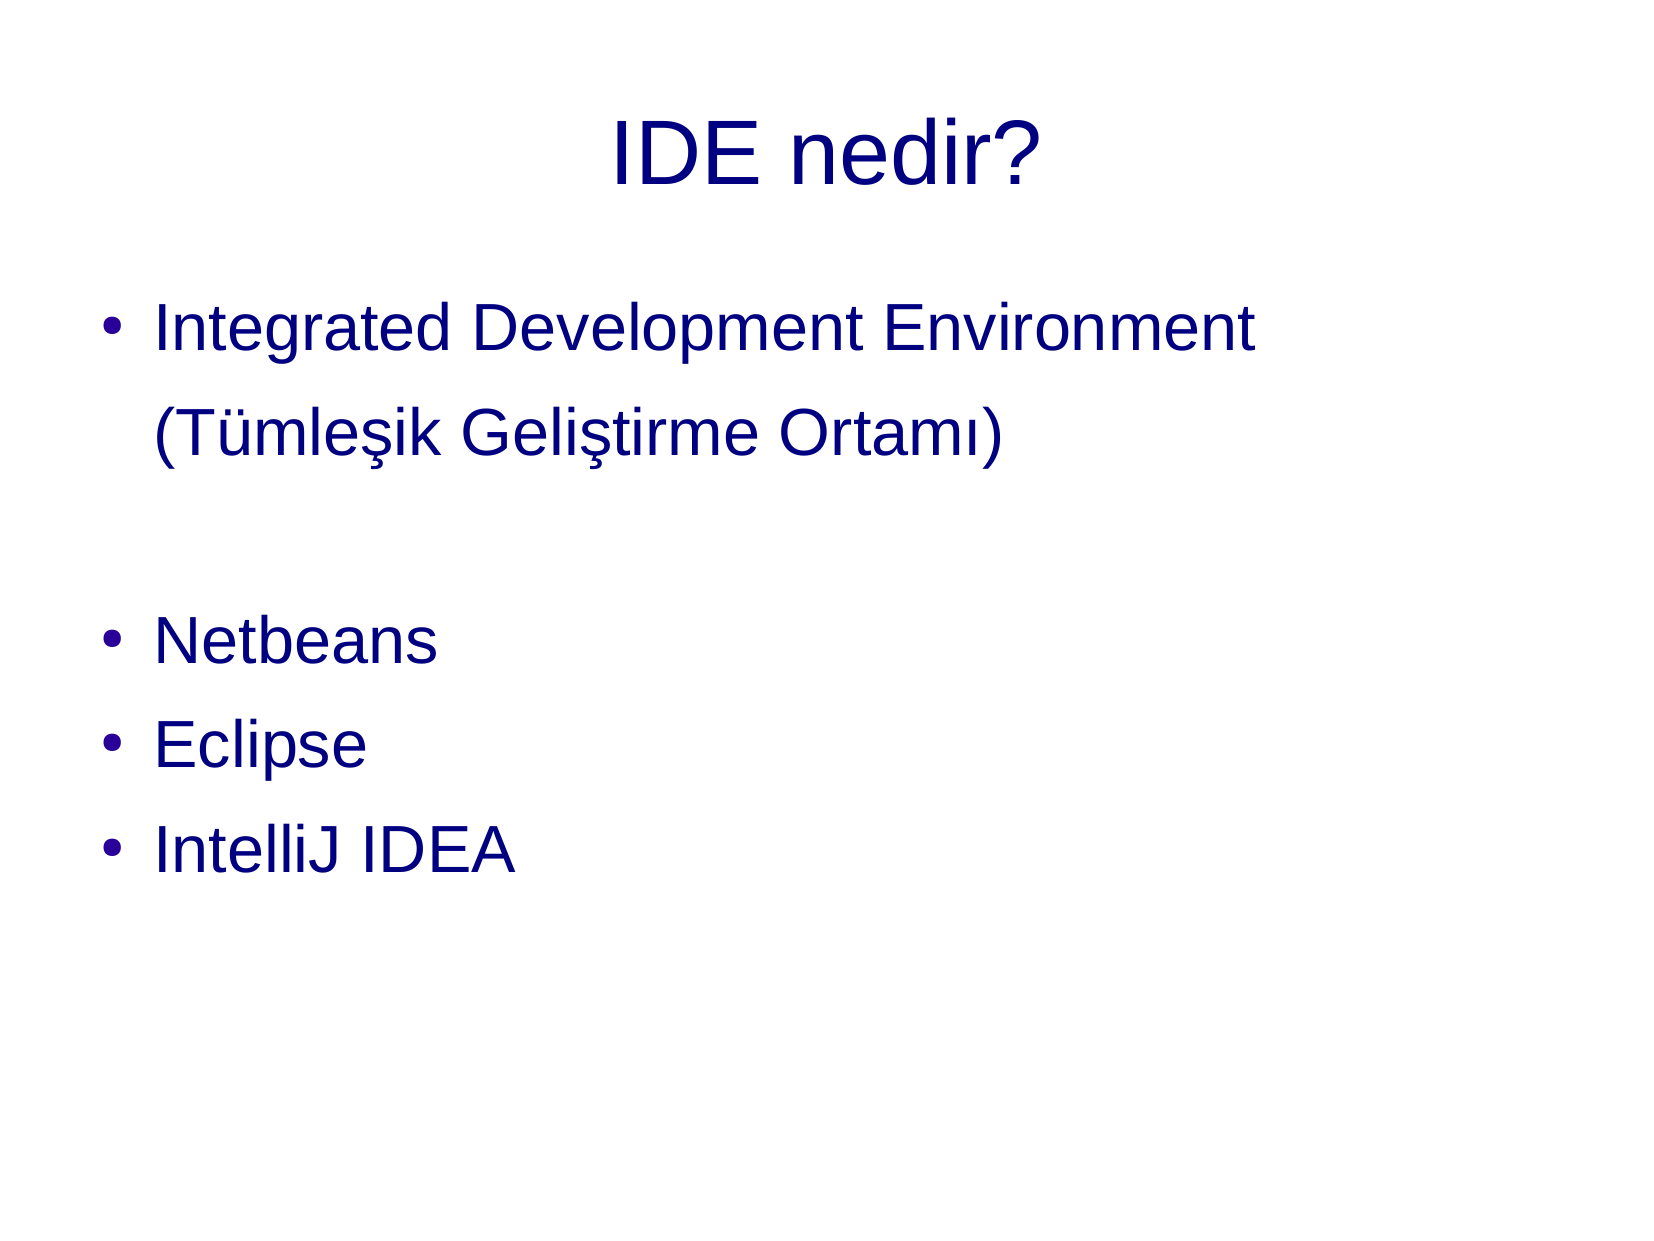

# IDE nedir?
Integrated Development Environment
(Tümleşik Geliştirme Ortamı)
Netbeans
Eclipse
IntelliJ IDEA